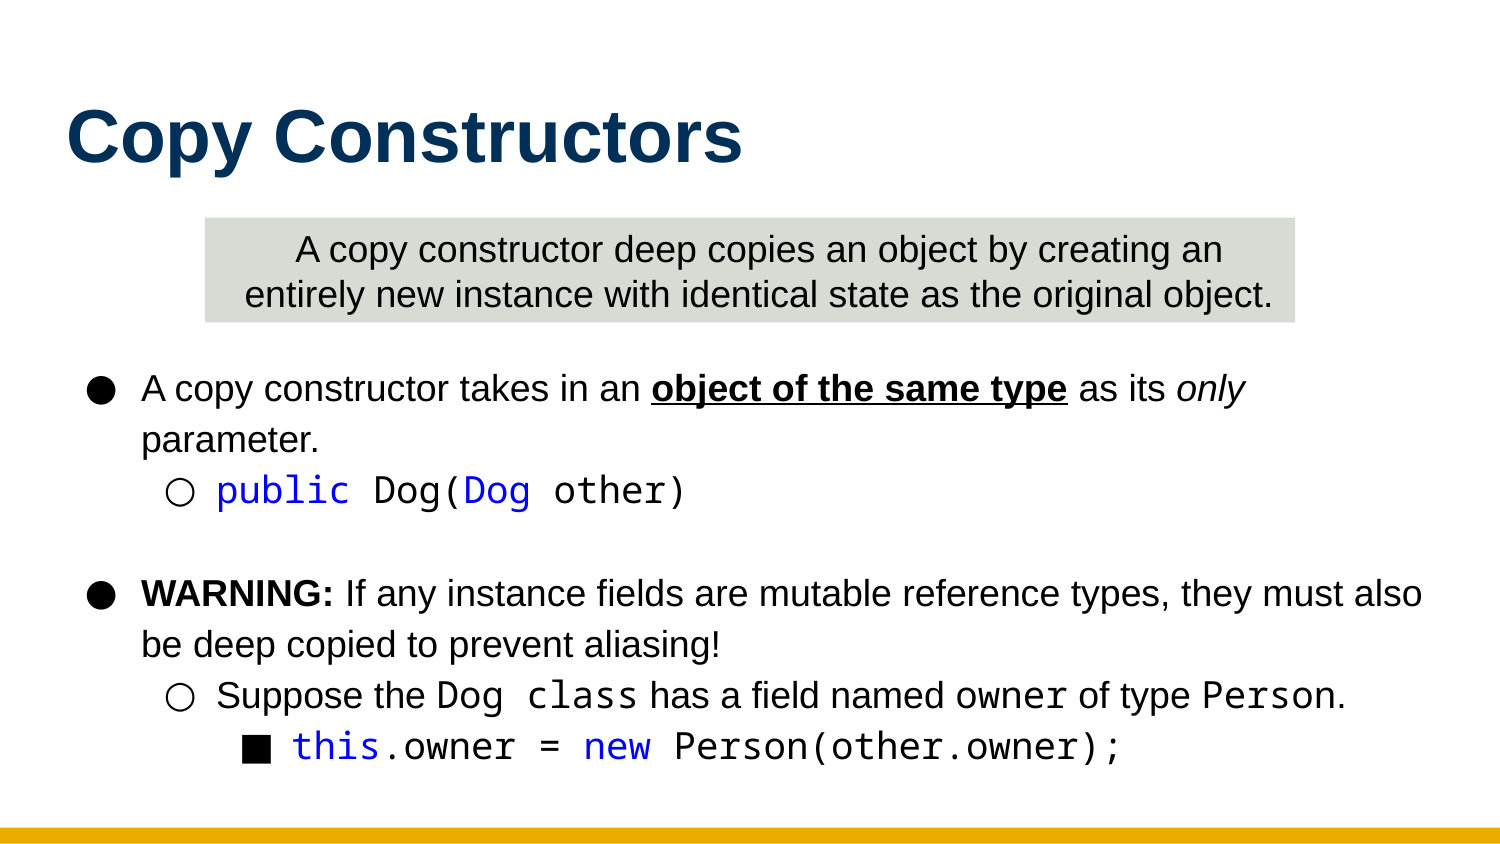

# Copy Constructors
A copy constructor deep copies an object by creating an entirely new instance with identical state as the original object.
A copy constructor takes in an object of the same type as its only parameter.
public Dog(Dog other)
WARNING: If any instance fields are mutable reference types, they must also be deep copied to prevent aliasing!
Suppose the Dog class has a field named owner of type Person.
this.owner = new Person(other.owner);